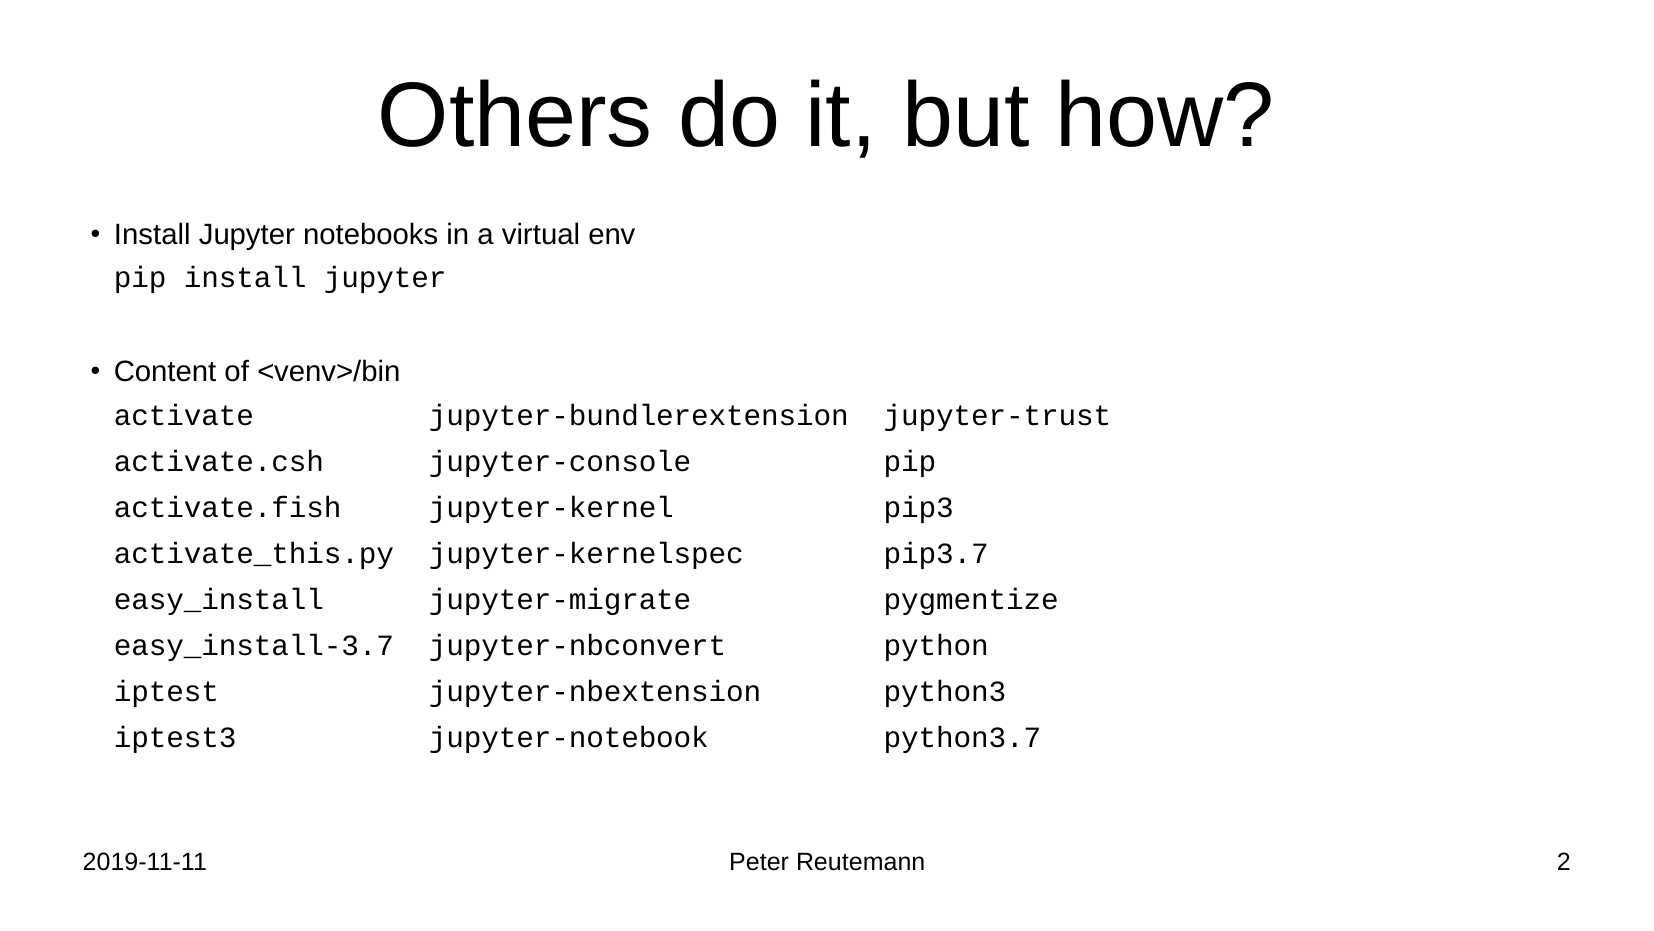

# Others do it, but how?
Install Jupyter notebooks in a virtual env
pip install jupyter
Content of <venv>/bin
activate jupyter-bundlerextension jupyter-trust
activate.csh jupyter-console pip
activate.fish jupyter-kernel pip3
activate_this.py jupyter-kernelspec pip3.7
easy_install jupyter-migrate pygmentize
easy_install-3.7 jupyter-nbconvert python
iptest jupyter-nbextension python3
iptest3 jupyter-notebook python3.7
2019-11-11
Peter Reutemann
2